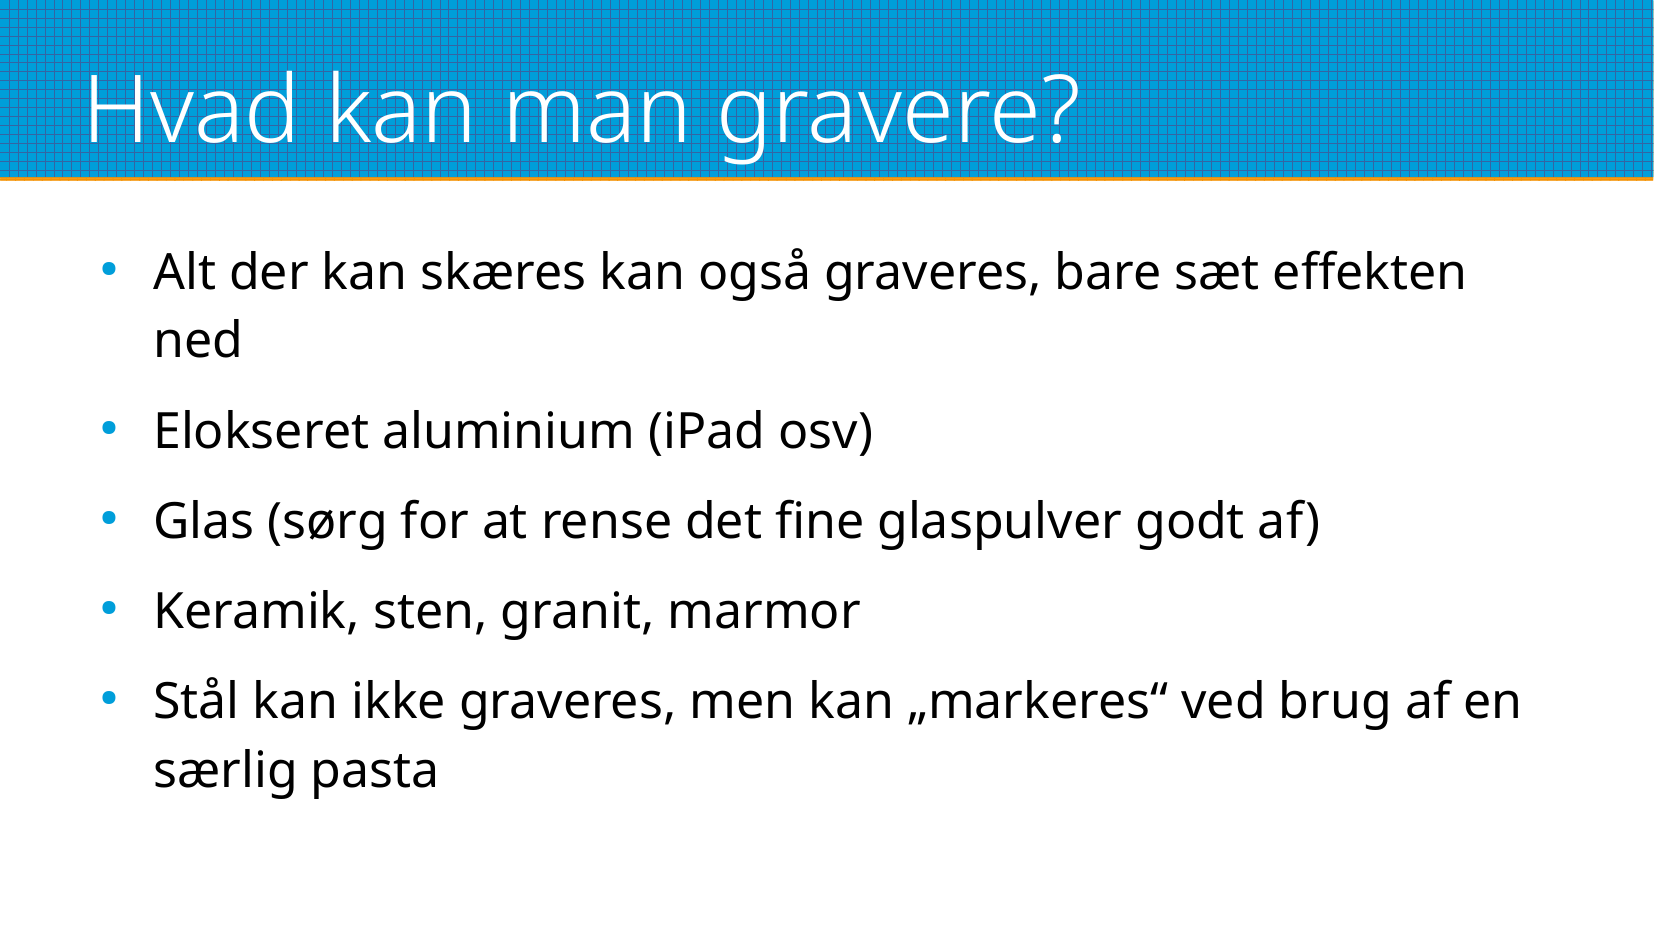

# Hvad kan man gravere?
Alt der kan skæres kan også graveres, bare sæt effekten ned
Elokseret aluminium (iPad osv)
Glas (sørg for at rense det fine glaspulver godt af)
Keramik, sten, granit, marmor
Stål kan ikke graveres, men kan „markeres“ ved brug af en særlig pasta